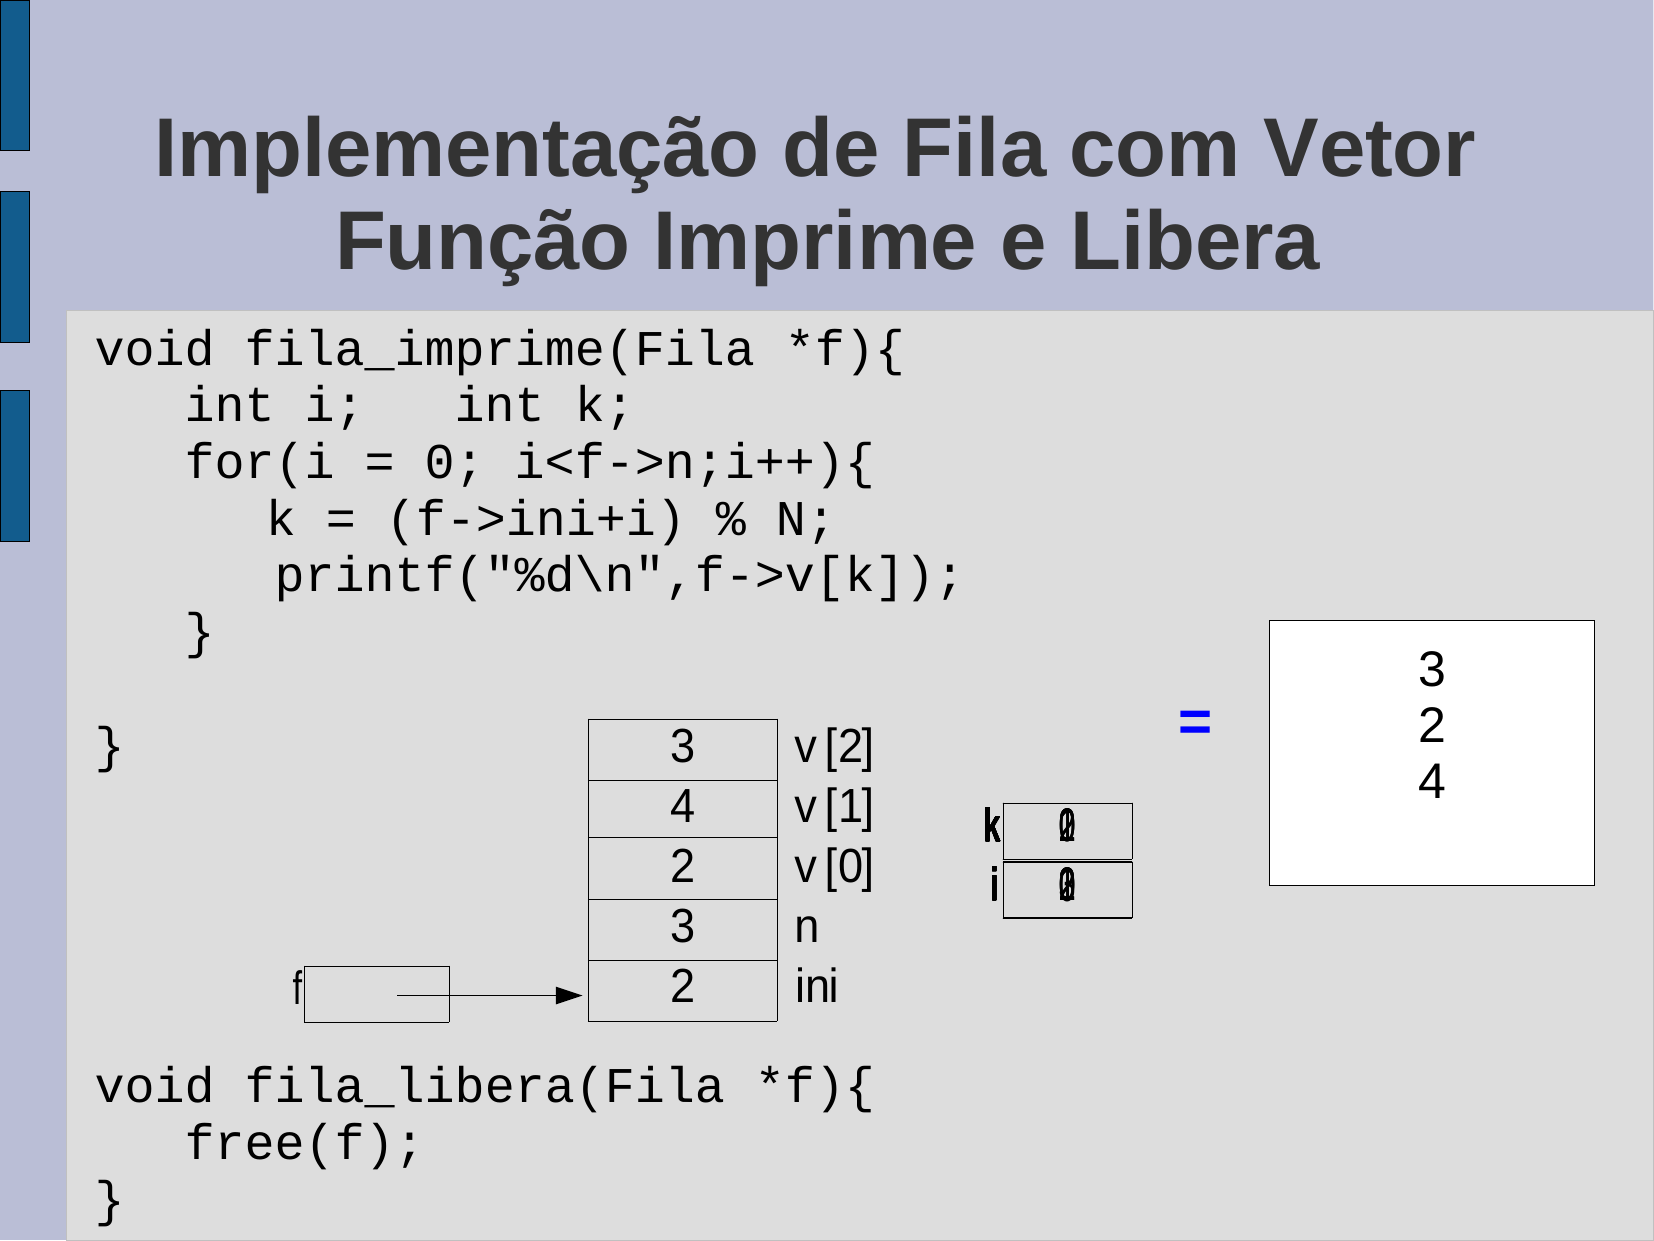

# Implementação de Fila com Vetor Função Imprime e Libera
void fila_imprime(Fila *f){
 int i; int k;
 for(i = 0; i<f->n;i++){
 	k = (f->ini+i) % N;
 printf("%d\n",f->v[k]);
 }
}
void fila_libera(Fila *f){
 free(f);
}
3
3
2
3
2
4
=